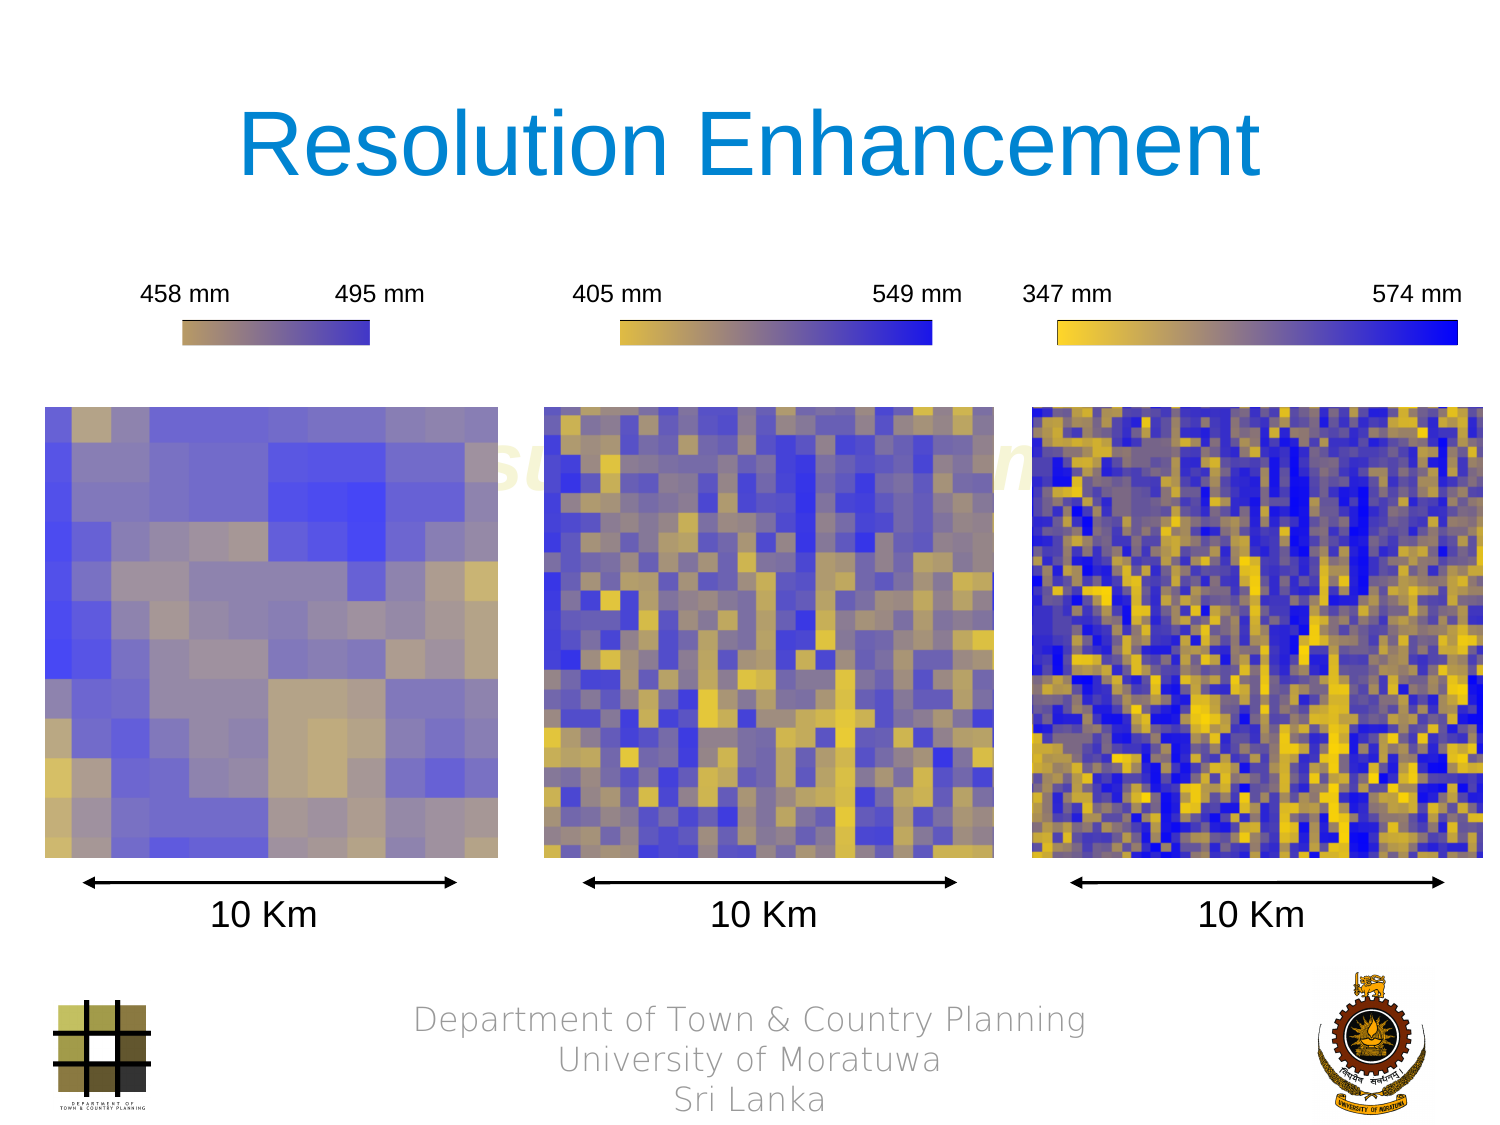

# Resolution Enhancement
458 mm
495 mm
405 mm
549 mm
347 mm
574 mm
Results	(zoom)
10 Km
10 Km
10 Km